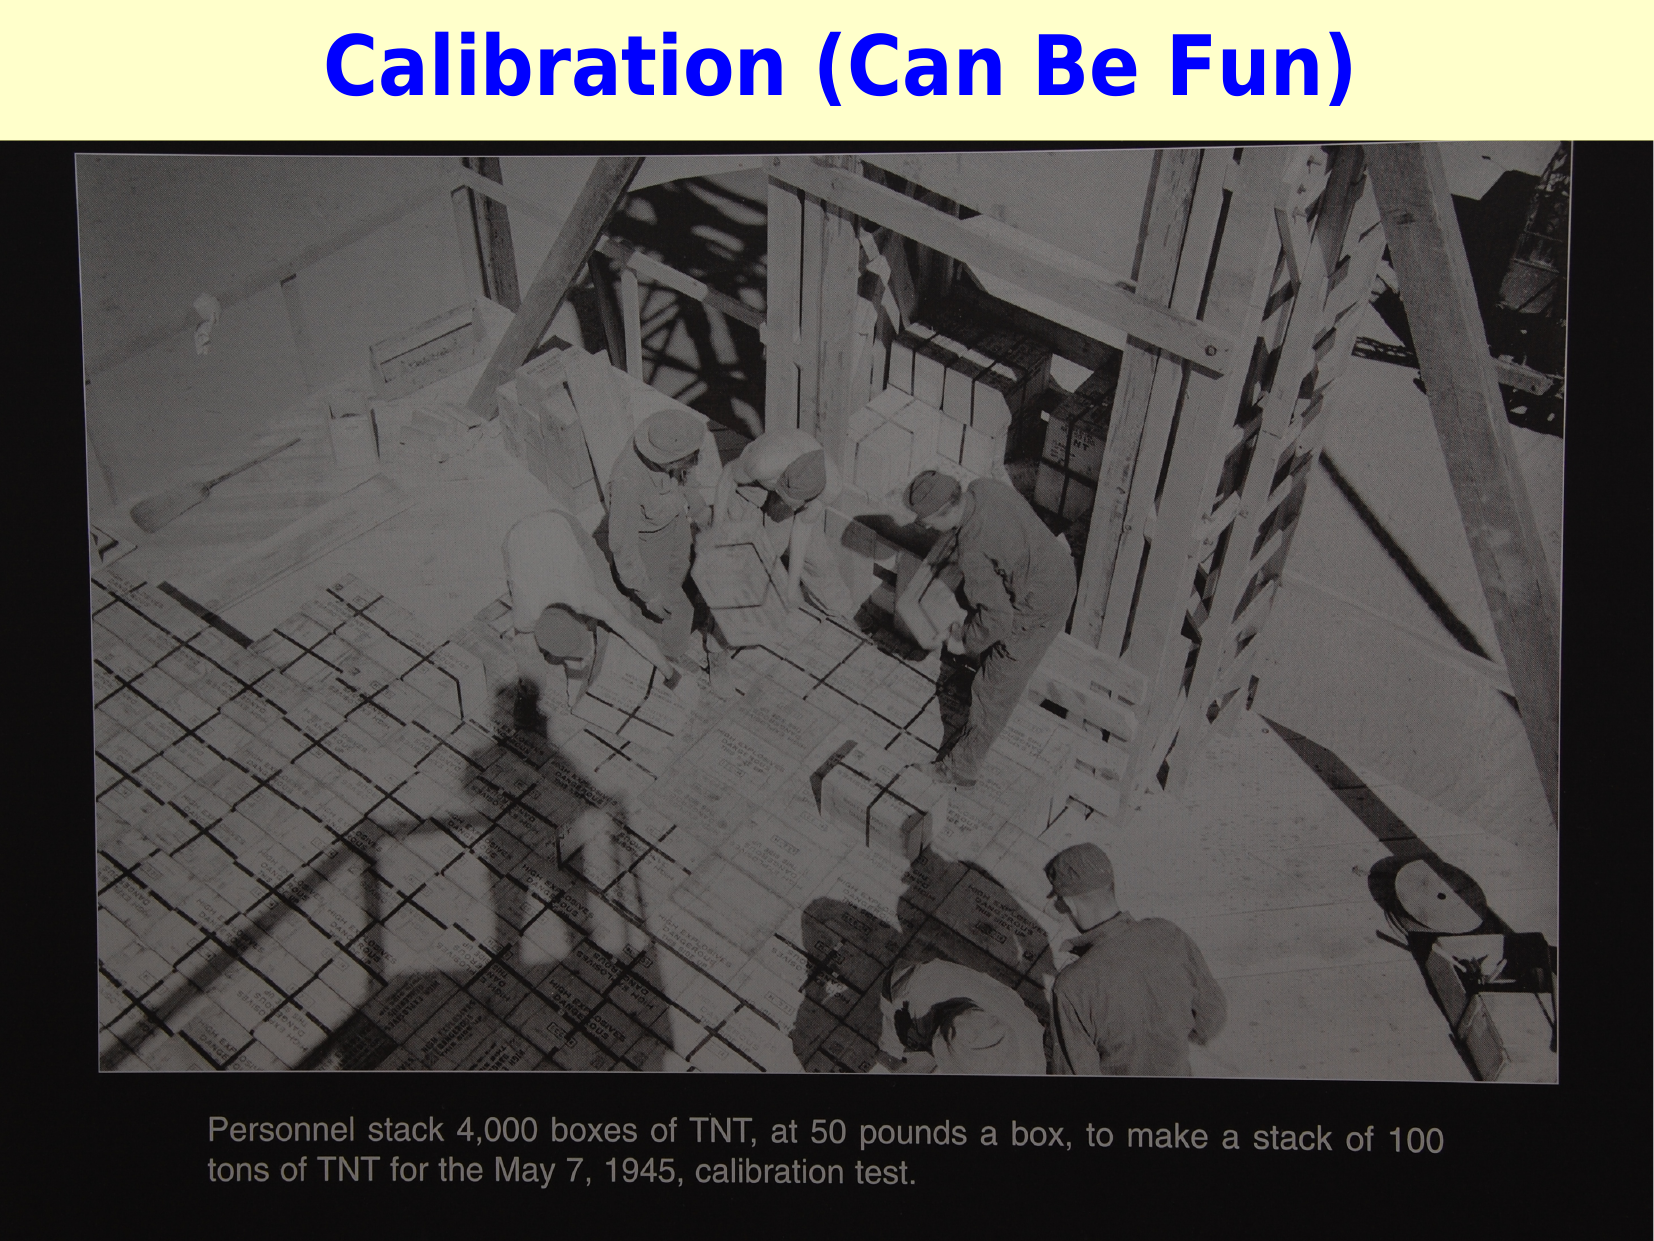

# Calibration (Can Be Fun)
MeqTrees -- 3rd MCCT SKADS Training School, Paris